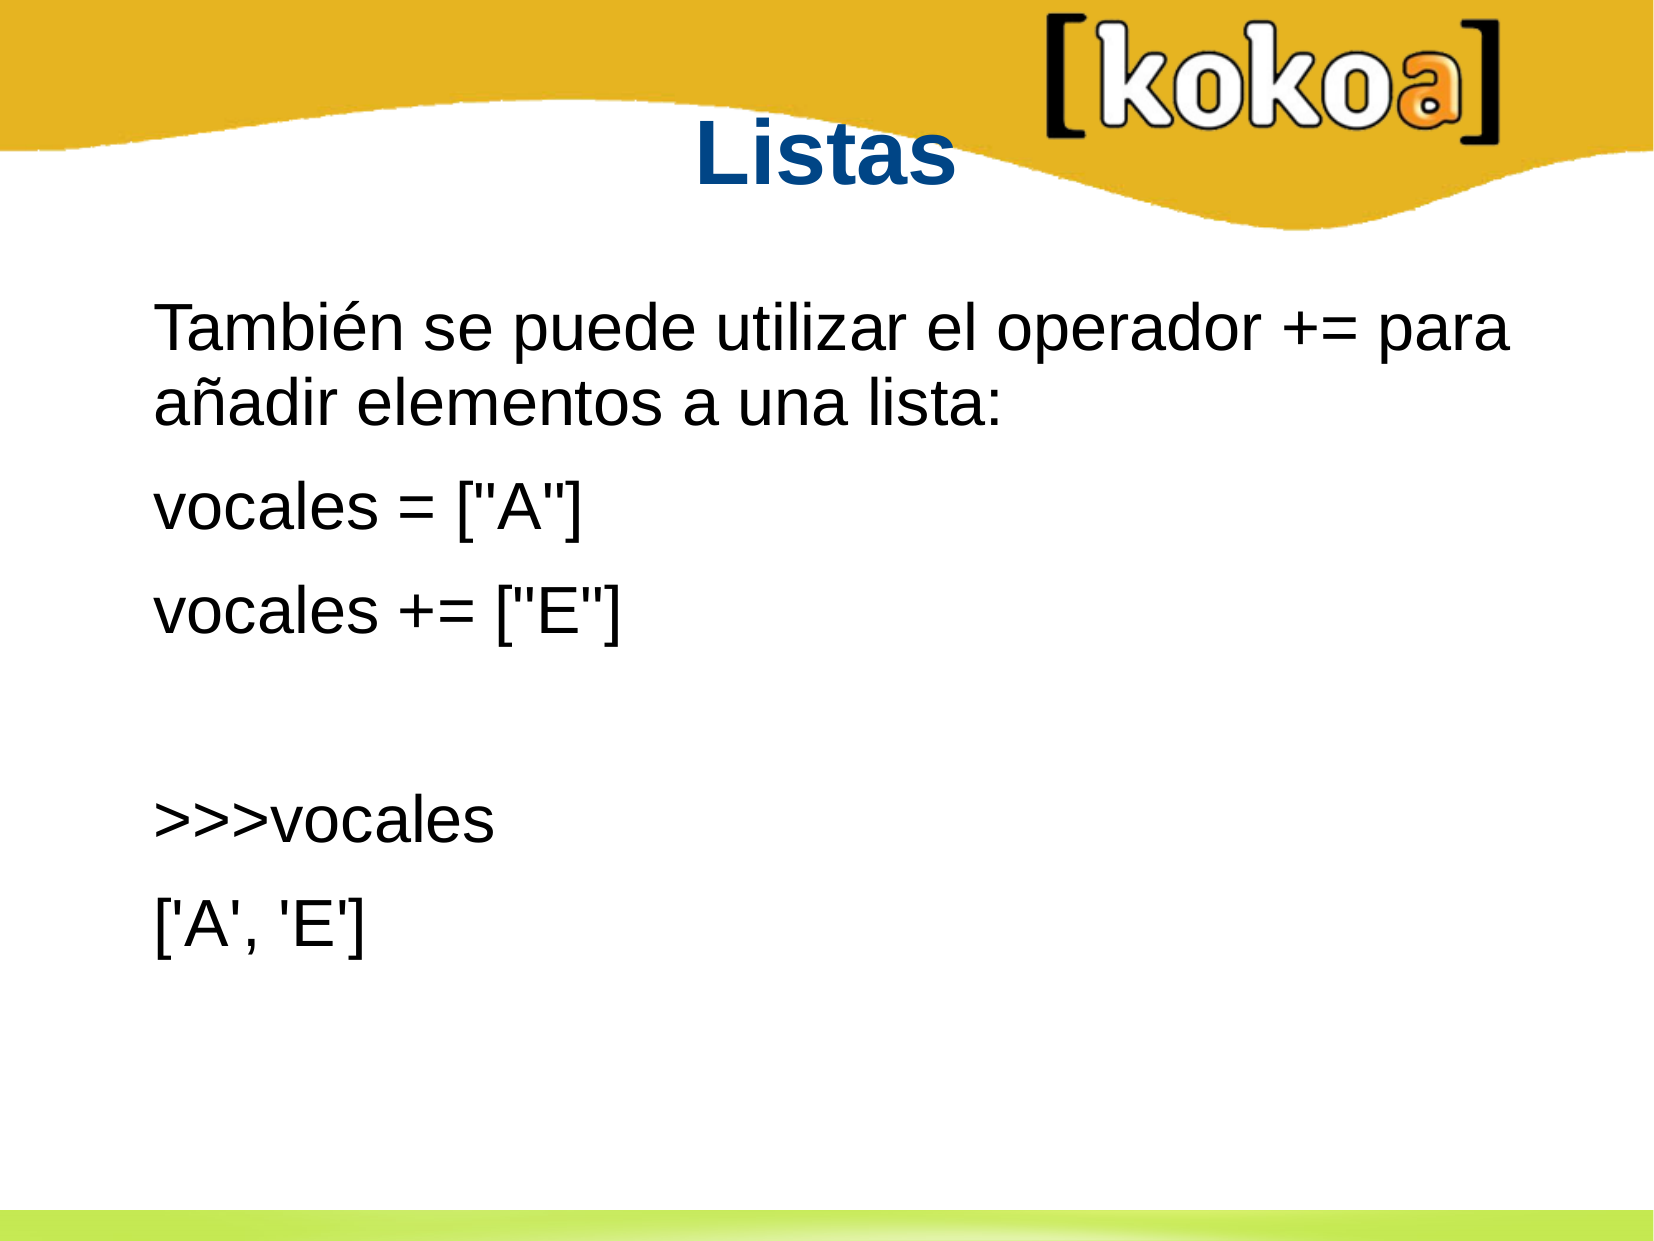

# Listas
También se puede utilizar el operador += para añadir elementos a una lista:
vocales = ["A"]
vocales += ["E"]
>>>vocales
['A', 'E']